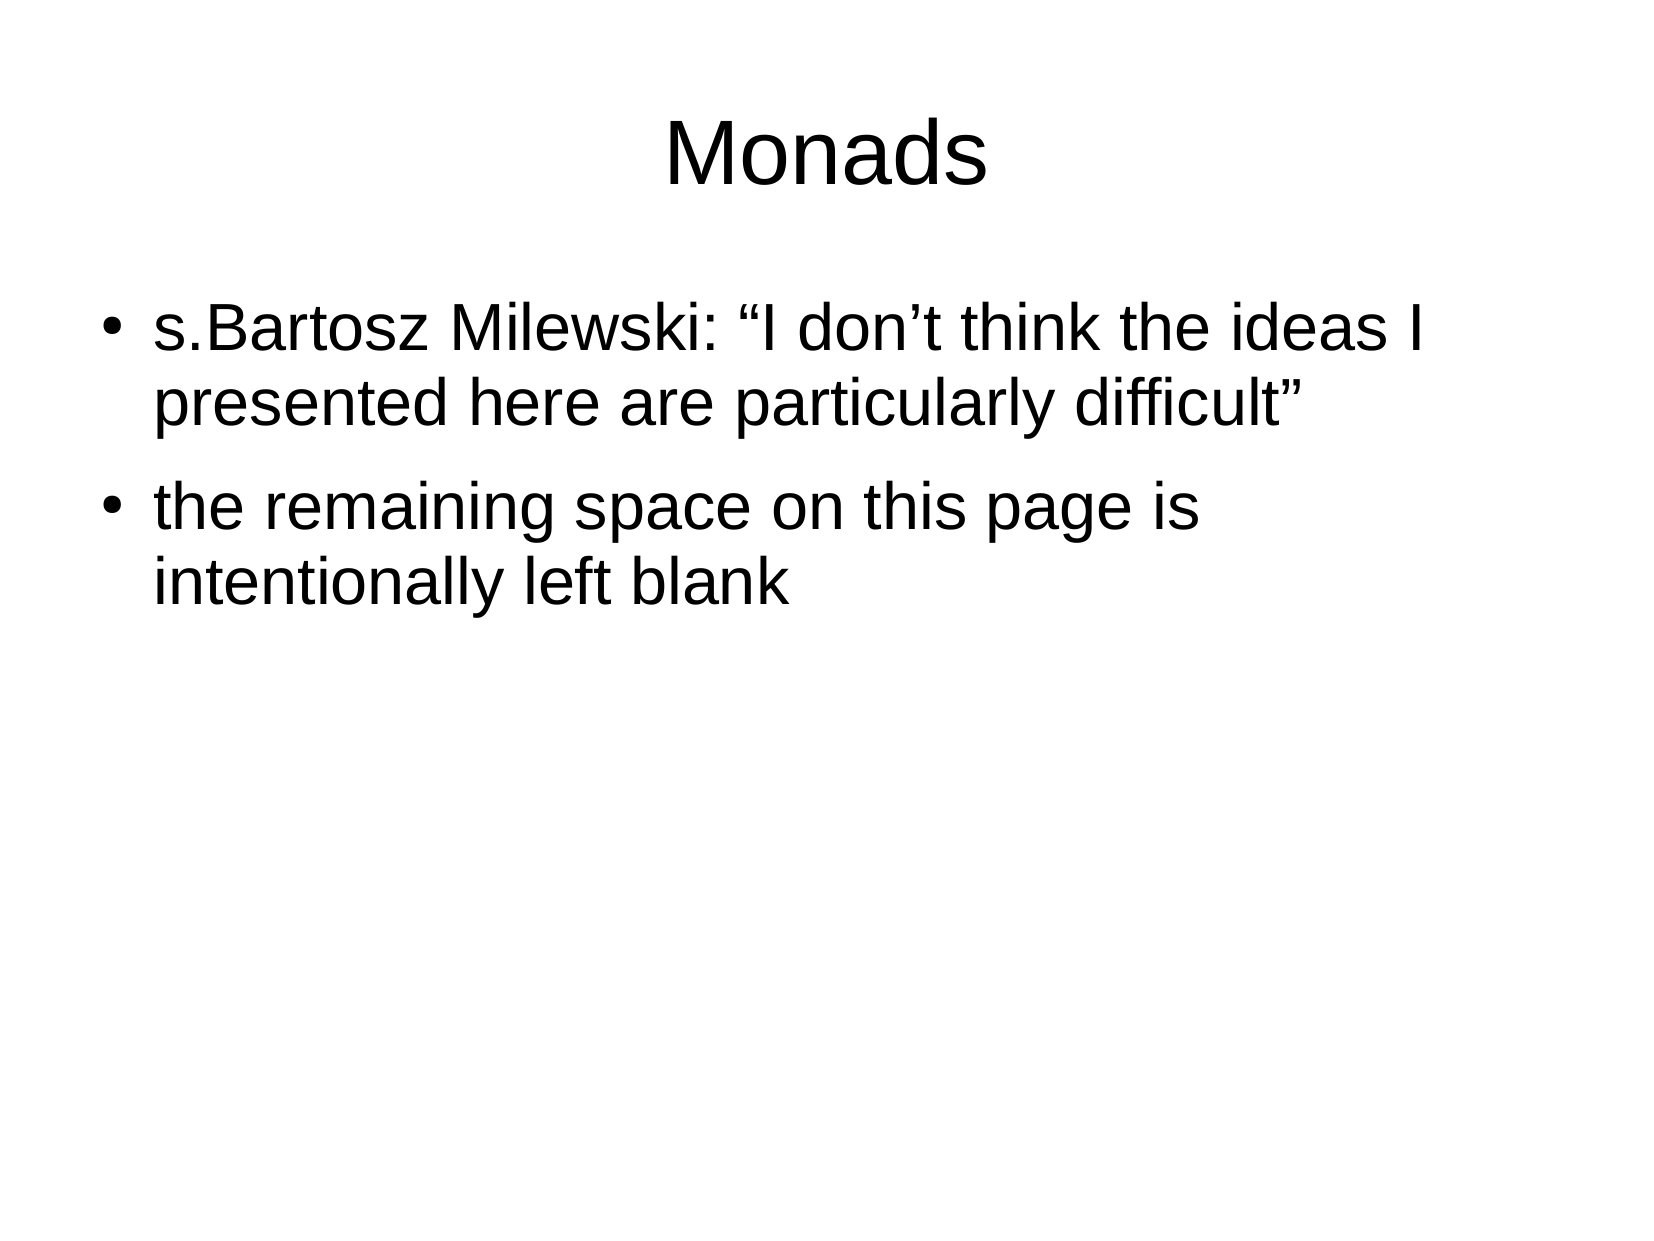

# Monads
s.Bartosz Milewski: “I don’t think the ideas I presented here are particularly difficult”
the remaining space on this page is intentionally left blank